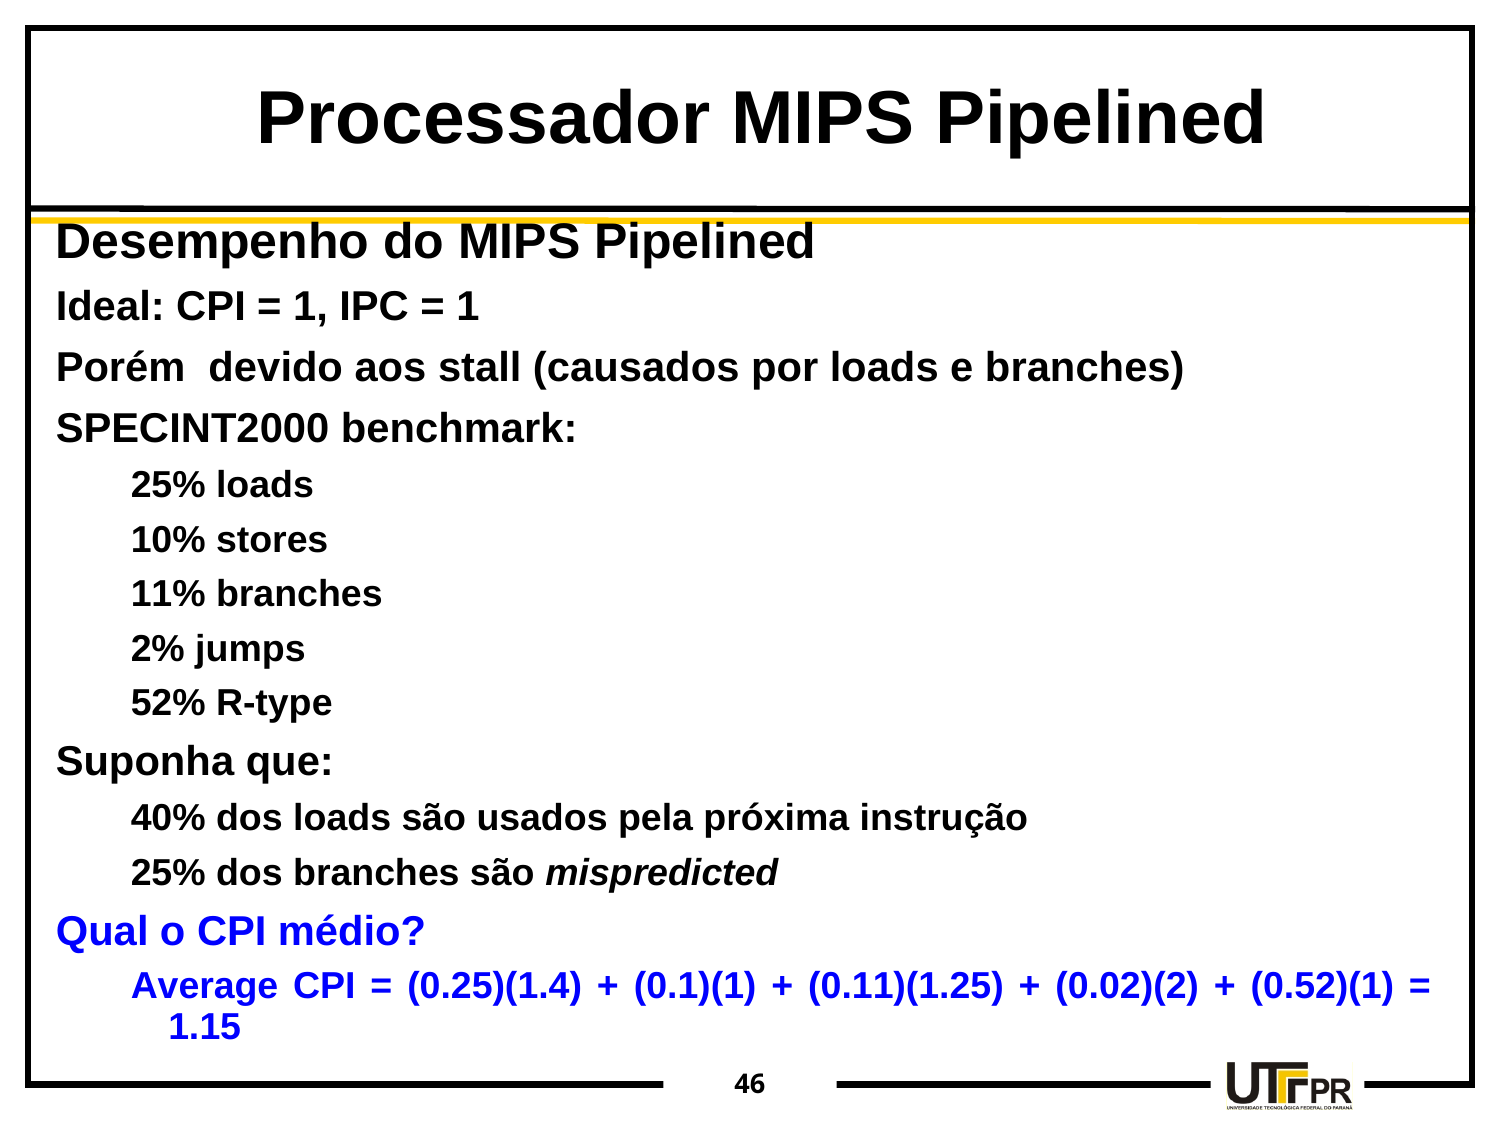

Processador MIPS Pipelined
# Desempenho do MIPS Pipelined
Ideal: CPI = 1, IPC = 1
Porém devido aos stall (causados por loads e branches)
SPECINT2000 benchmark:
25% loads
10% stores
11% branches
2% jumps
52% R-type
Suponha que:
40% dos loads são usados pela próxima instrução
25% dos branches são mispredicted
Qual o CPI médio?
Average CPI = (0.25)(1.4) + (0.1)(1) + (0.11)(1.25) + (0.02)(2) + (0.52)(1) = 1.15